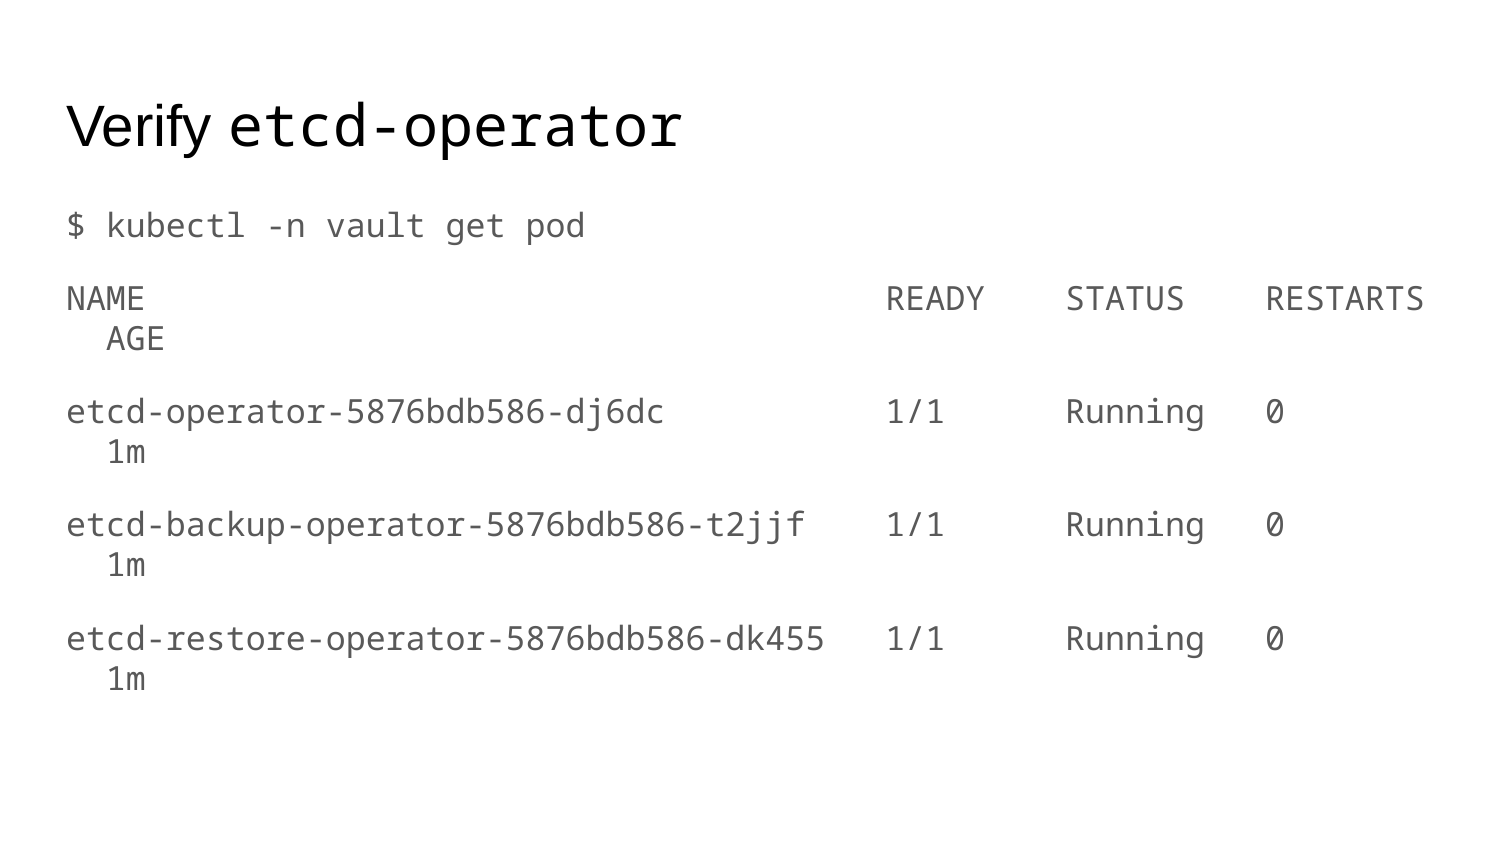

# Verify etcd-operator
$ kubectl -n vault get pod
NAME READY STATUS RESTARTS AGE
etcd-operator-5876bdb586-dj6dc 1/1 Running 0 1m
etcd-backup-operator-5876bdb586-t2jjf 1/1 Running 0 1m
etcd-restore-operator-5876bdb586-dk455 1/1 Running 0 1m